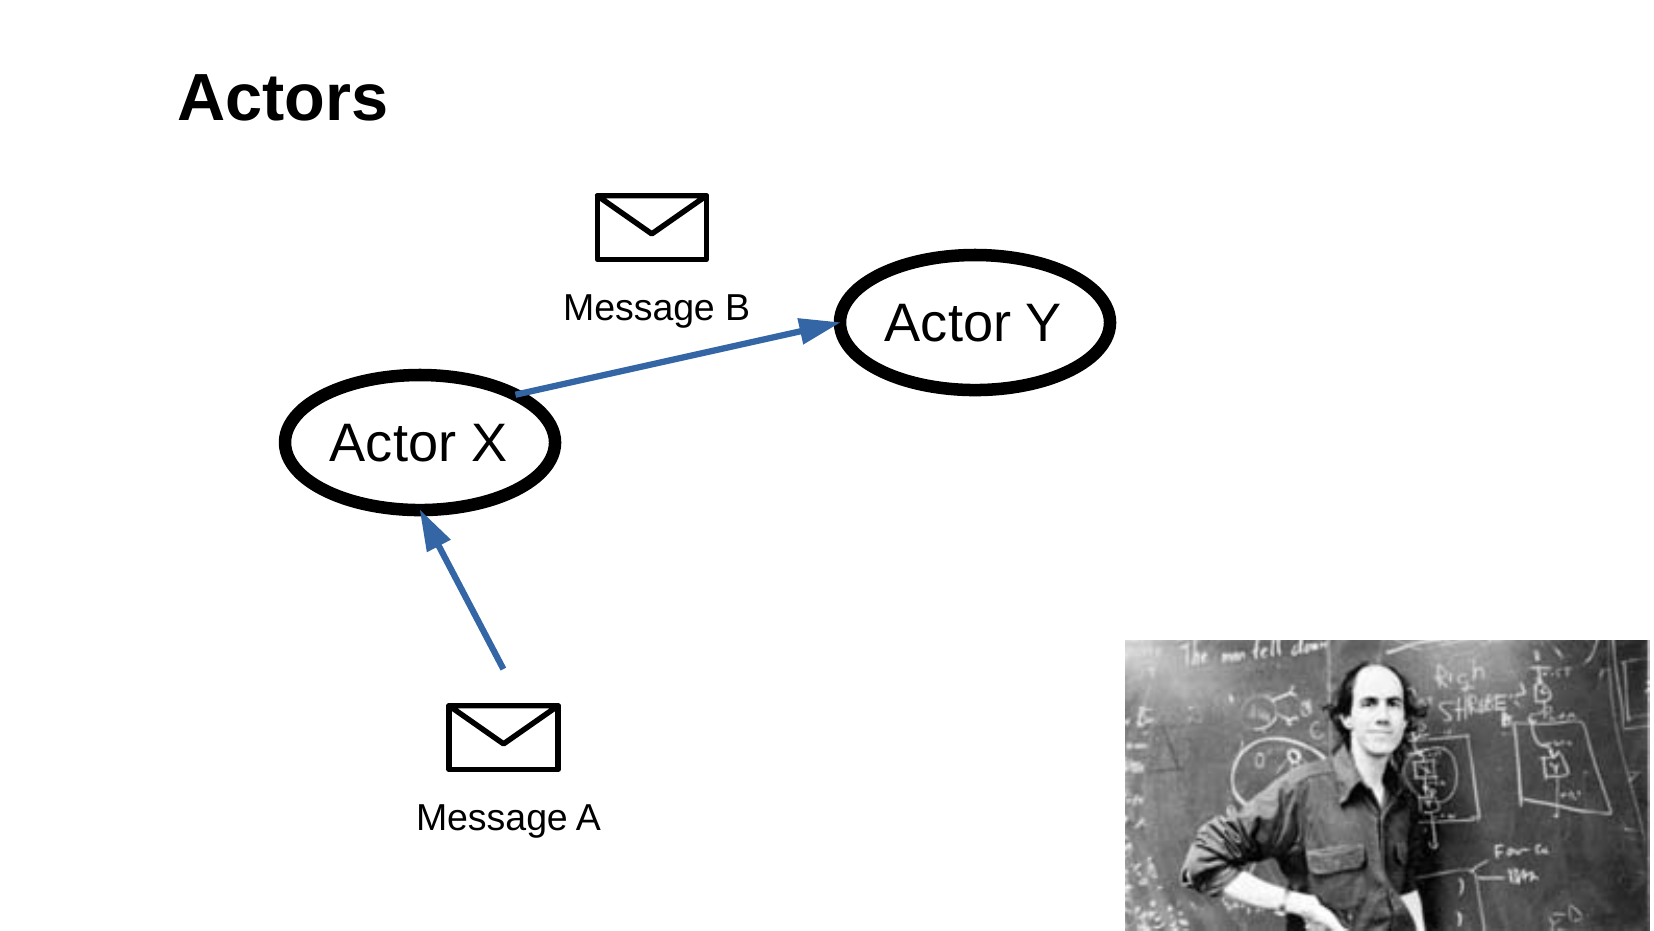

# Actors
 Message B
Actor Y
Actor X
 Message A